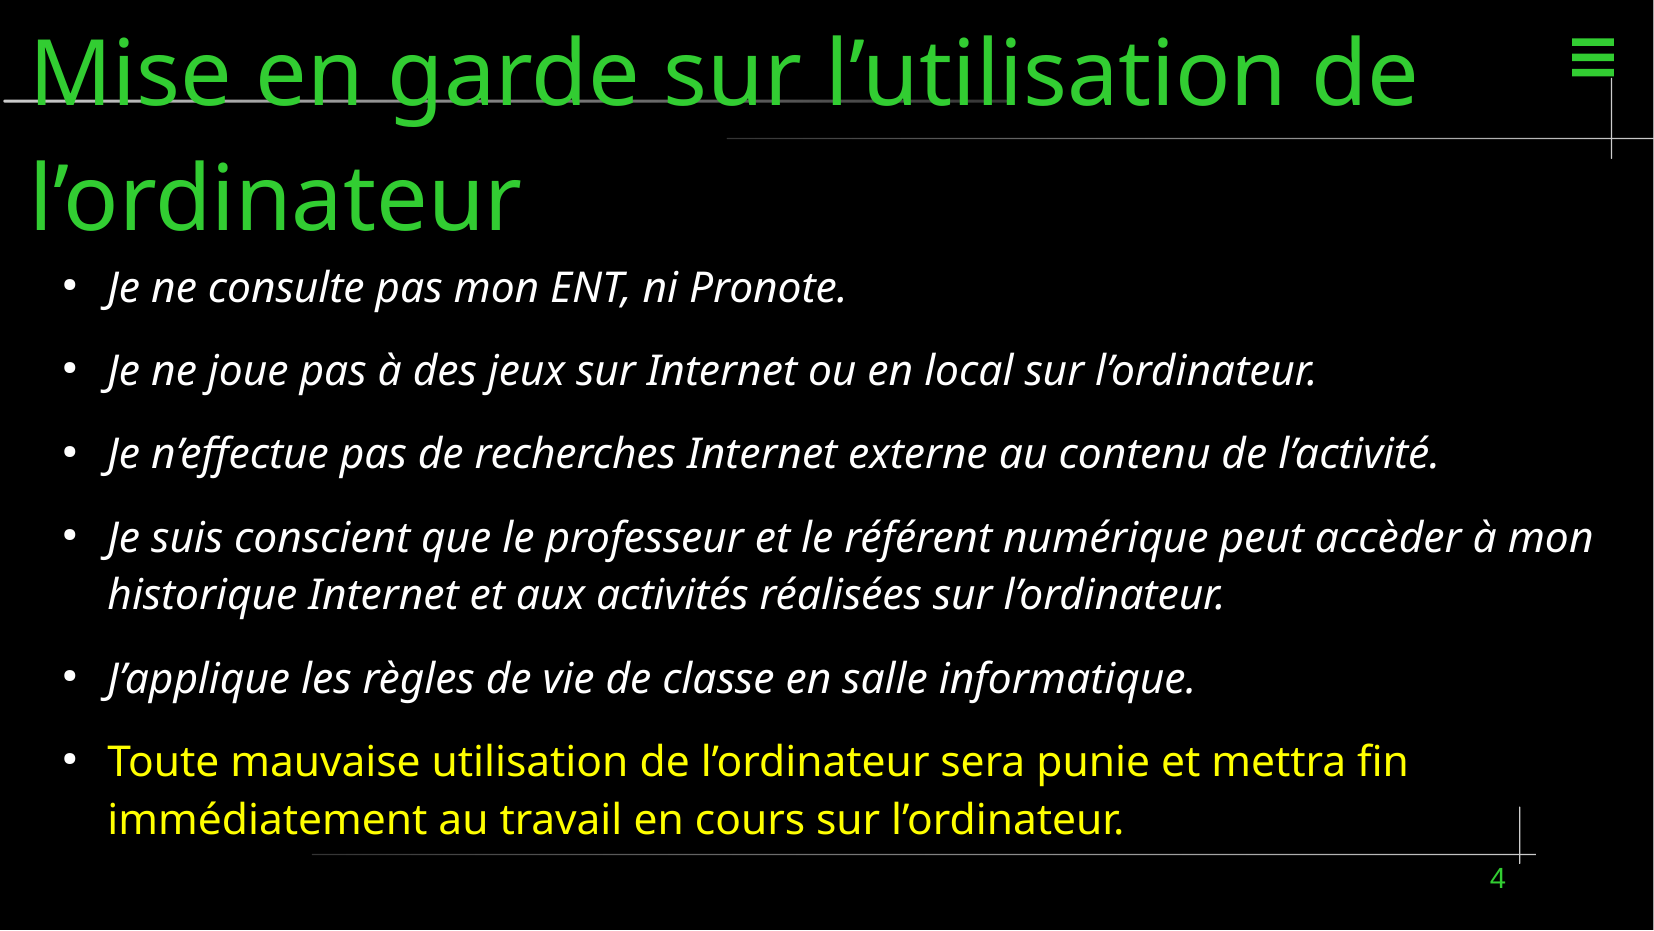

# Mise en garde sur l’utilisation de l’ordinateur
Je ne consulte pas mon ENT, ni Pronote.
Je ne joue pas à des jeux sur Internet ou en local sur l’ordinateur.
Je n’effectue pas de recherches Internet externe au contenu de l’activité.
Je suis conscient que le professeur et le référent numérique peut accèder à mon historique Internet et aux activités réalisées sur l’ordinateur.
J’applique les règles de vie de classe en salle informatique.
Toute mauvaise utilisation de l’ordinateur sera punie et mettra fin immédiatement au travail en cours sur l’ordinateur.
4